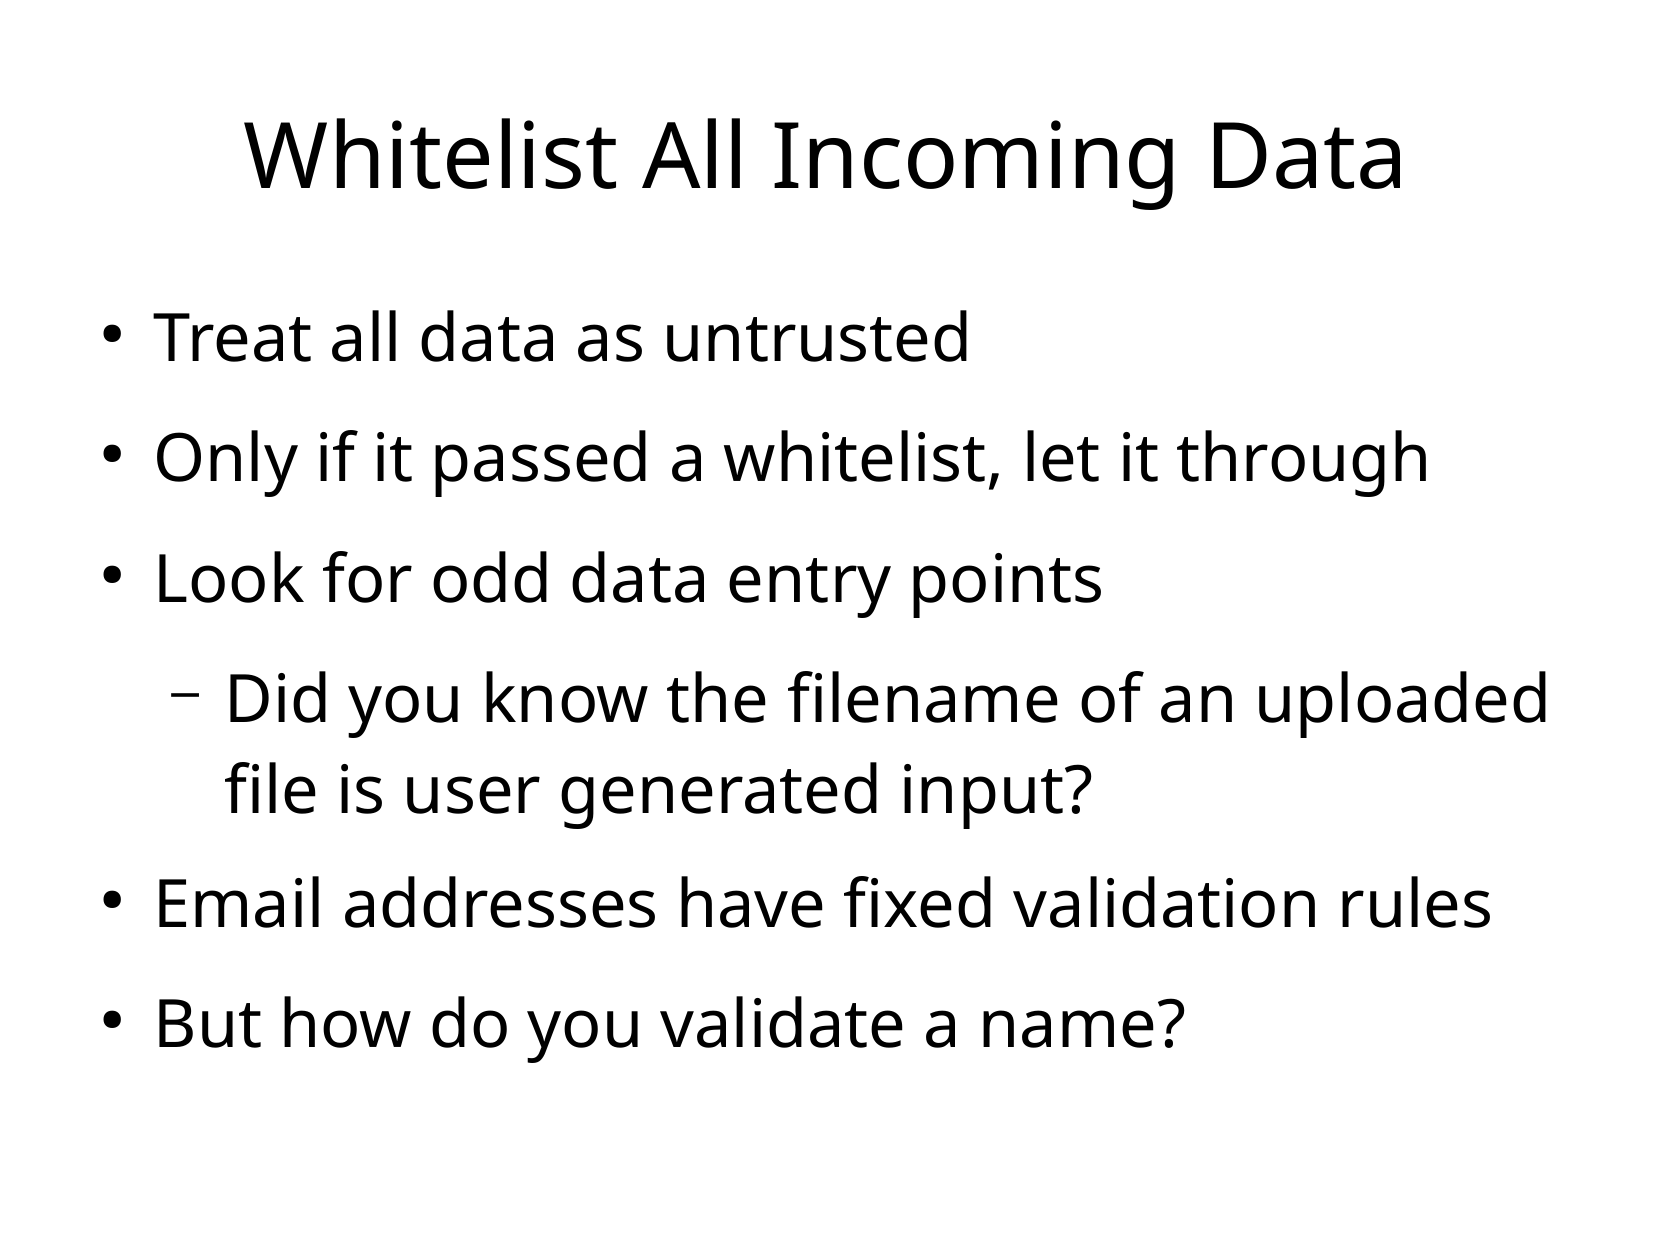

# Whitelist All Incoming Data
Treat all data as untrusted
Only if it passed a whitelist, let it through
Look for odd data entry points
Did you know the filename of an uploaded file is user generated input?
Email addresses have fixed validation rules
But how do you validate a name?